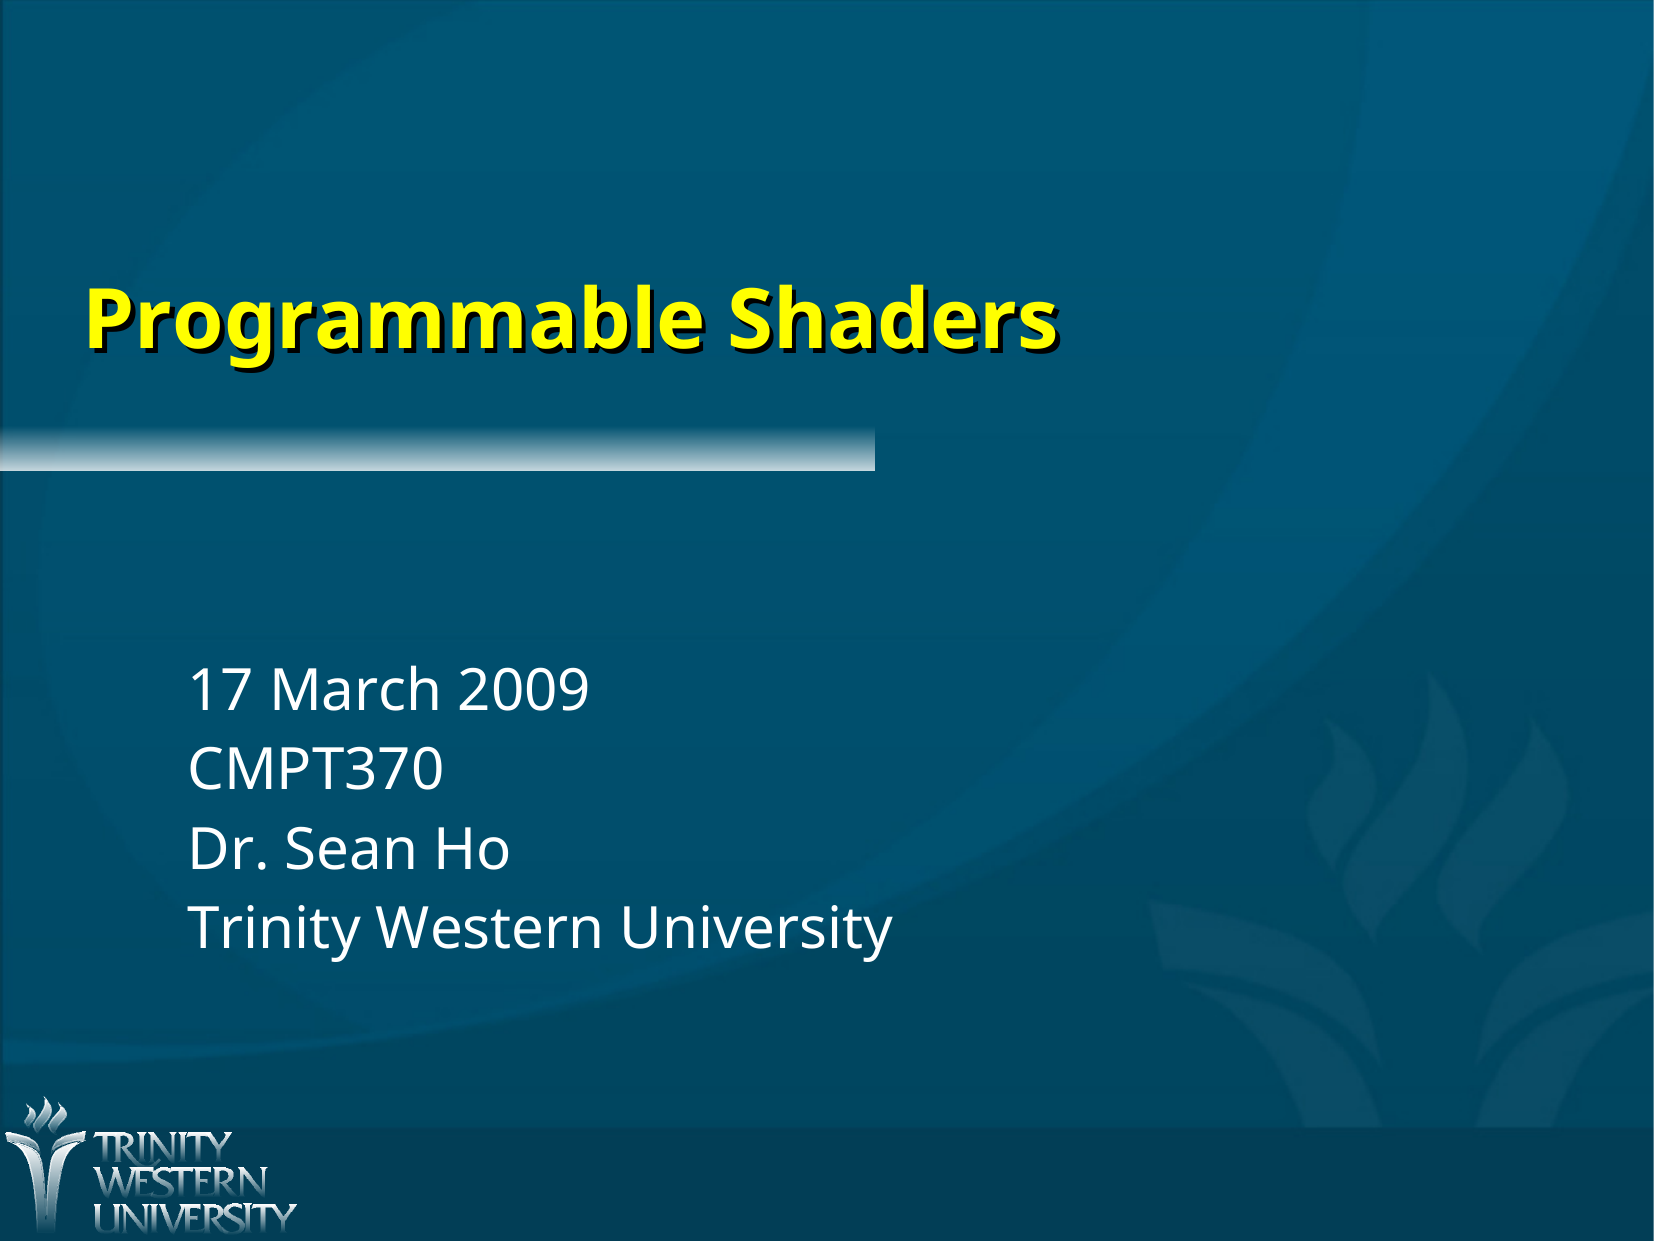

# Programmable Shaders
17 March 2009
CMPT370
Dr. Sean Ho
Trinity Western University